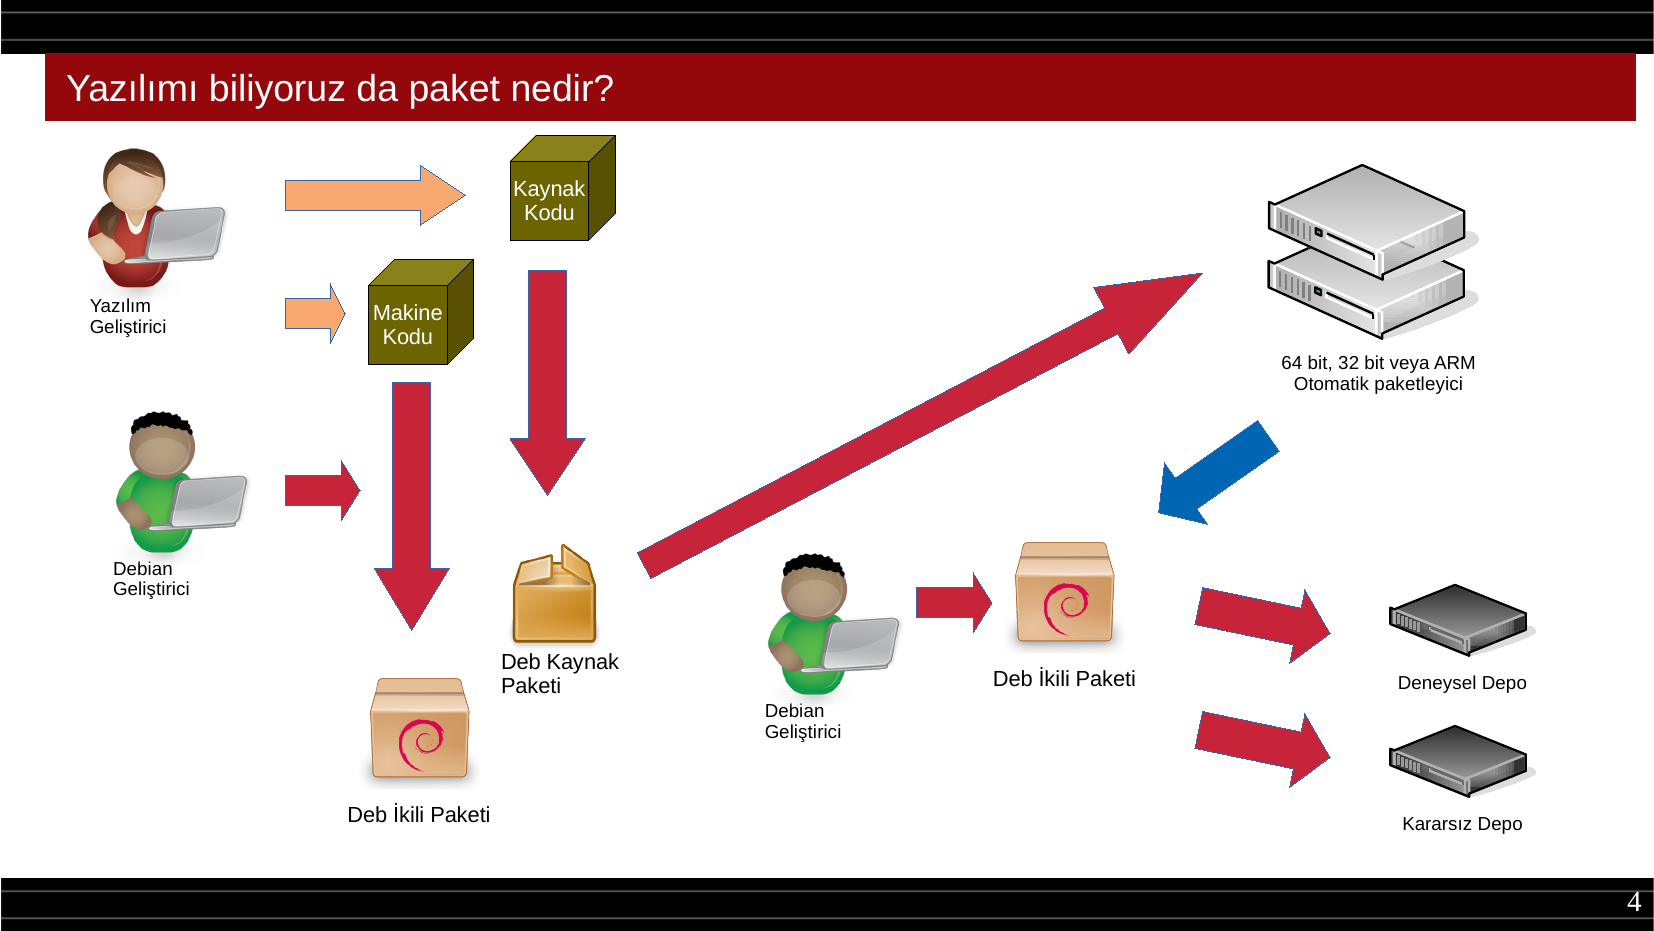

Yazılımı biliyoruz da paket nedir?
Kaynak
Kodu
64 bit, 32 bit veya ARM
Otomatik paketleyici
Makine
Kodu
Yazılım Geliştirici
Debian Geliştirici
Deb İkili Paketi
Debian Geliştirici
Deneysel Depo
Deb Kaynak Paketi
Deb İkili Paketi
Kararsız Depo